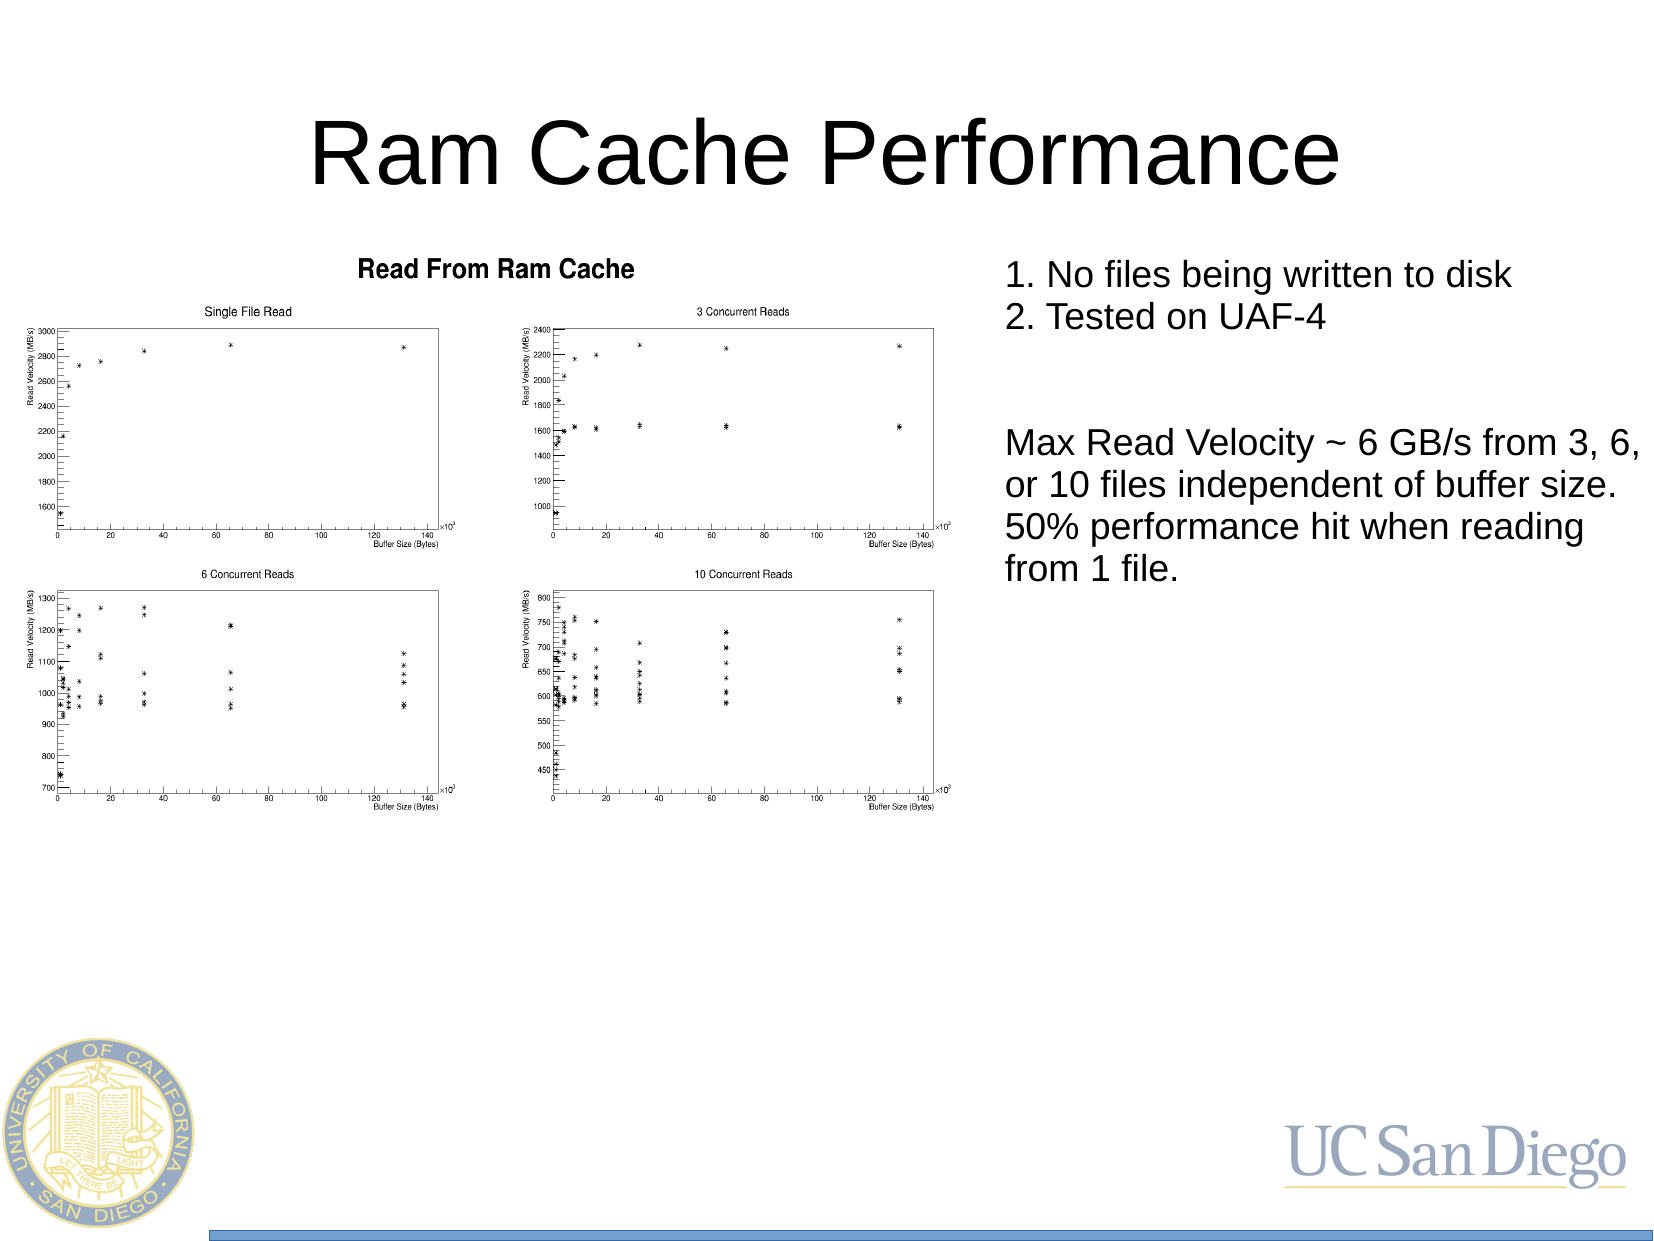

# Ram Cache Performance
1. No files being written to disk
2. Tested on UAF-4
Max Read Velocity ~ 6 GB/s from 3, 6, or 10 files independent of buffer size.
50% performance hit when reading from 1 file.